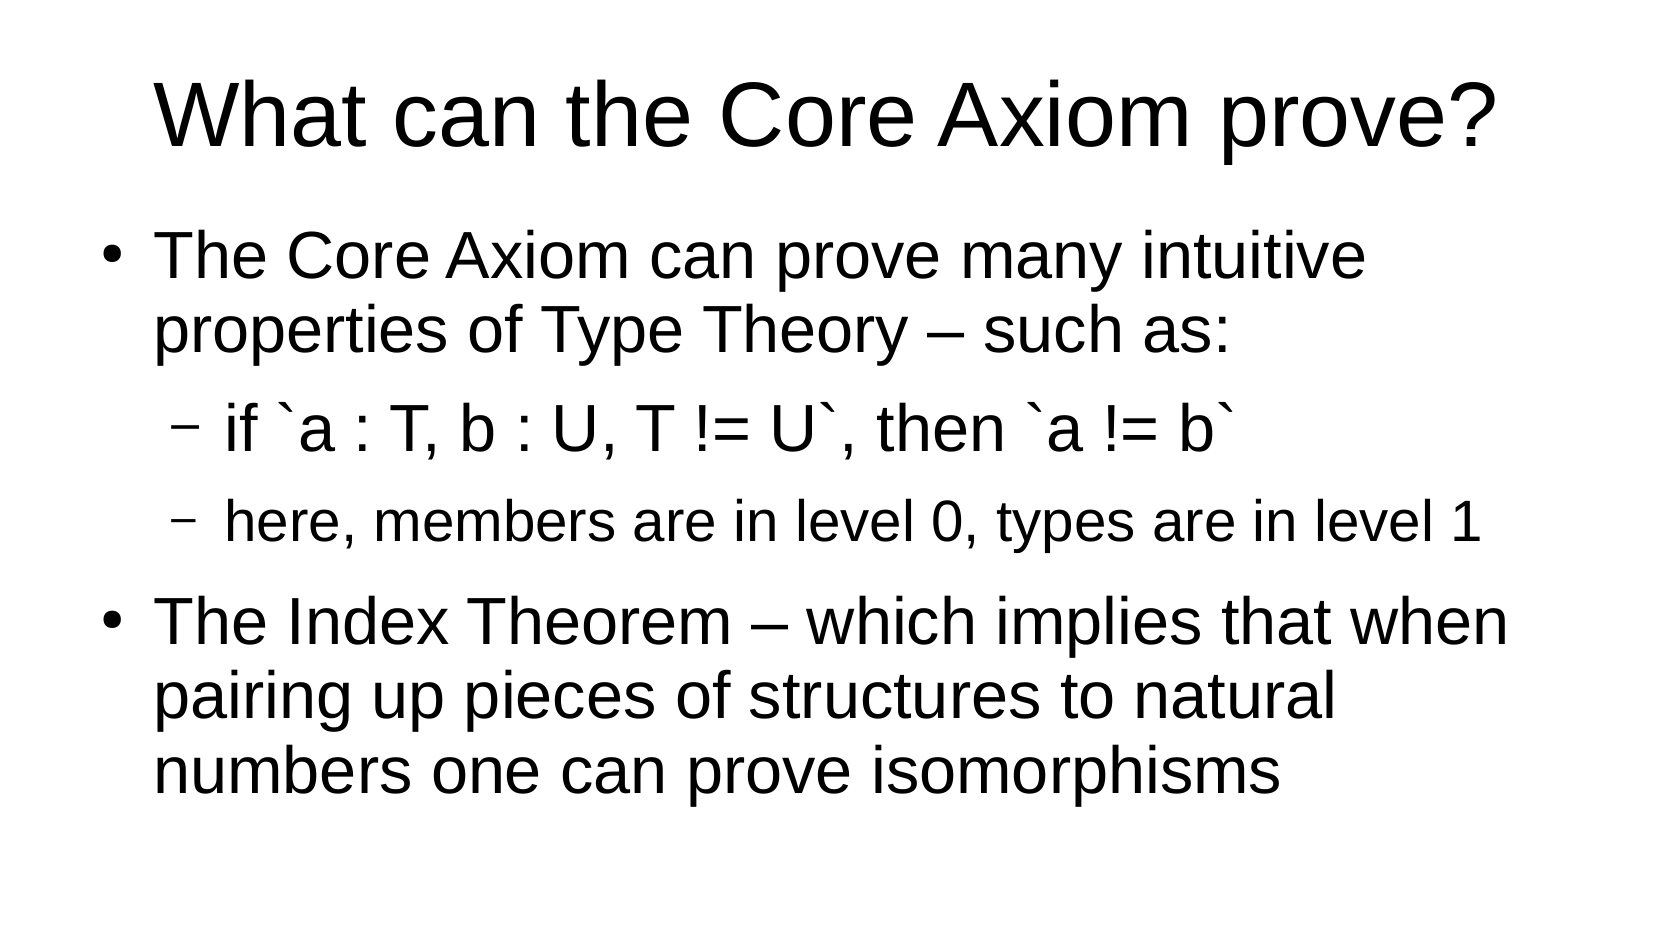

# What can the Core Axiom prove?
The Core Axiom can prove many intuitive properties of Type Theory – such as:
if `a : T, b : U, T != U`, then `a != b`
here, members are in level 0, types are in level 1
The Index Theorem – which implies that when pairing up pieces of structures to natural numbers one can prove isomorphisms